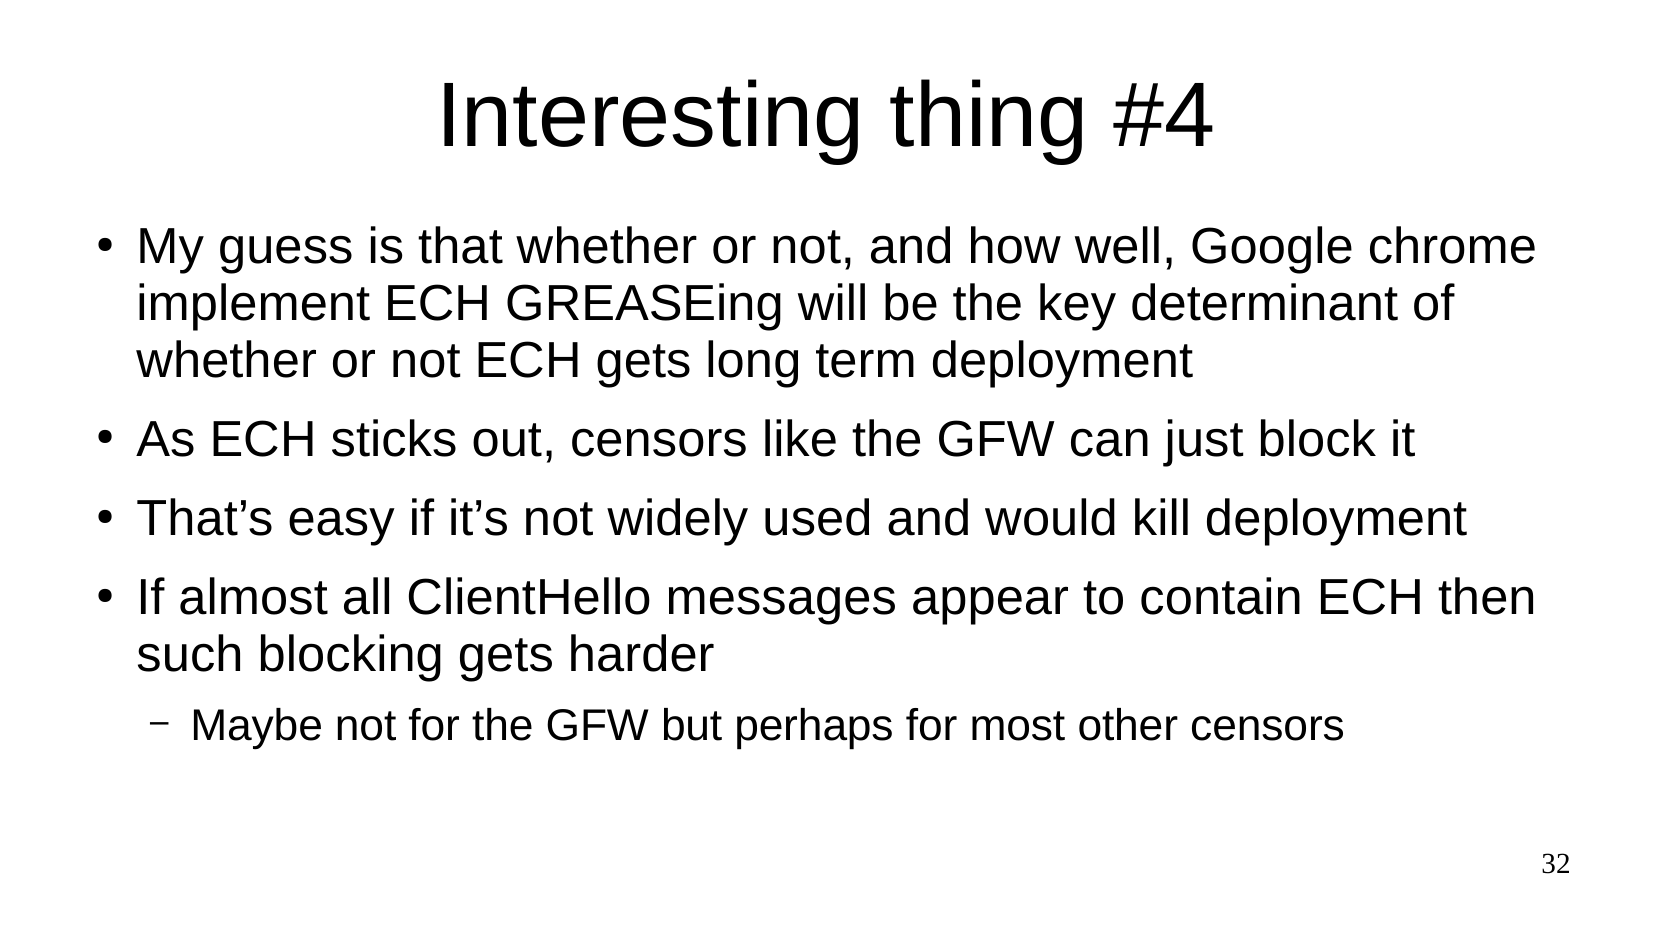

# Interesting thing #4
My guess is that whether or not, and how well, Google chrome implement ECH GREASEing will be the key determinant of whether or not ECH gets long term deployment
As ECH sticks out, censors like the GFW can just block it
That’s easy if it’s not widely used and would kill deployment
If almost all ClientHello messages appear to contain ECH then such blocking gets harder
Maybe not for the GFW but perhaps for most other censors
32